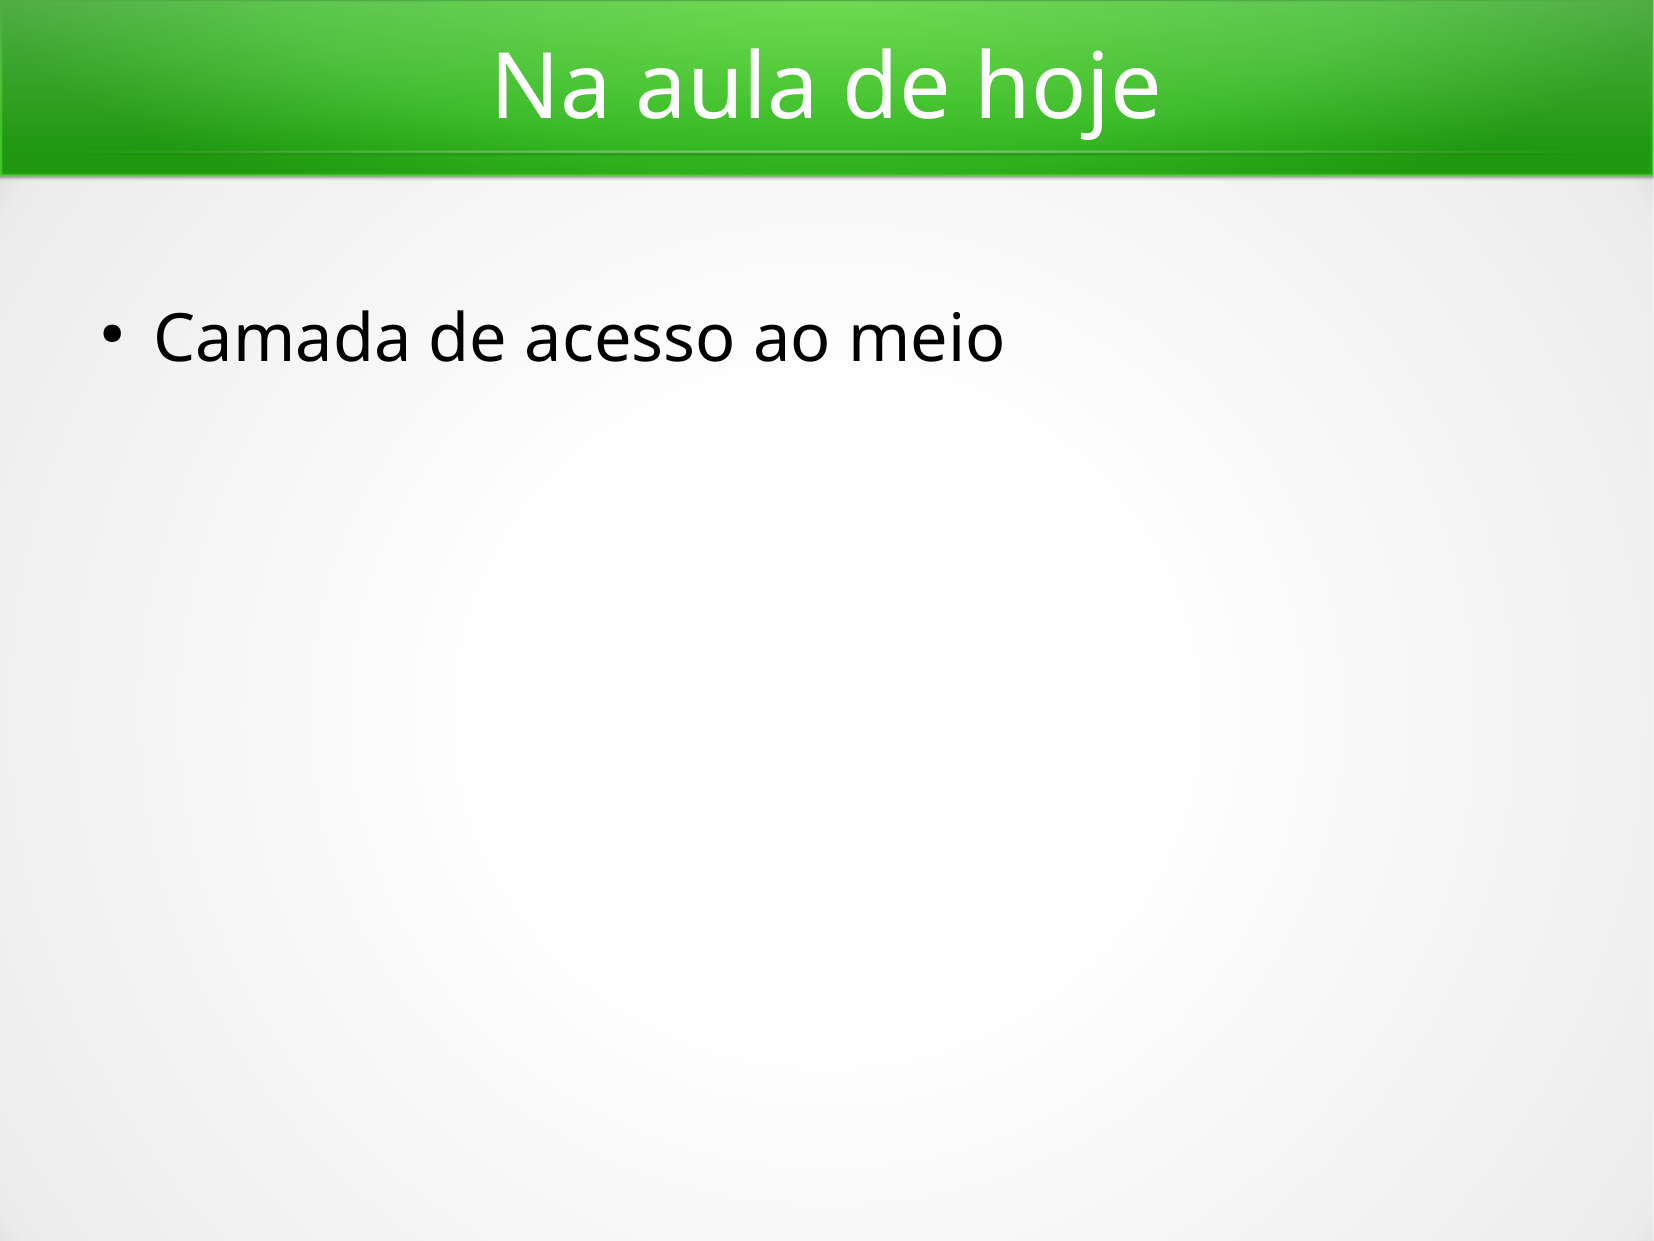

# Na aula de hoje
Camada de acesso ao meio